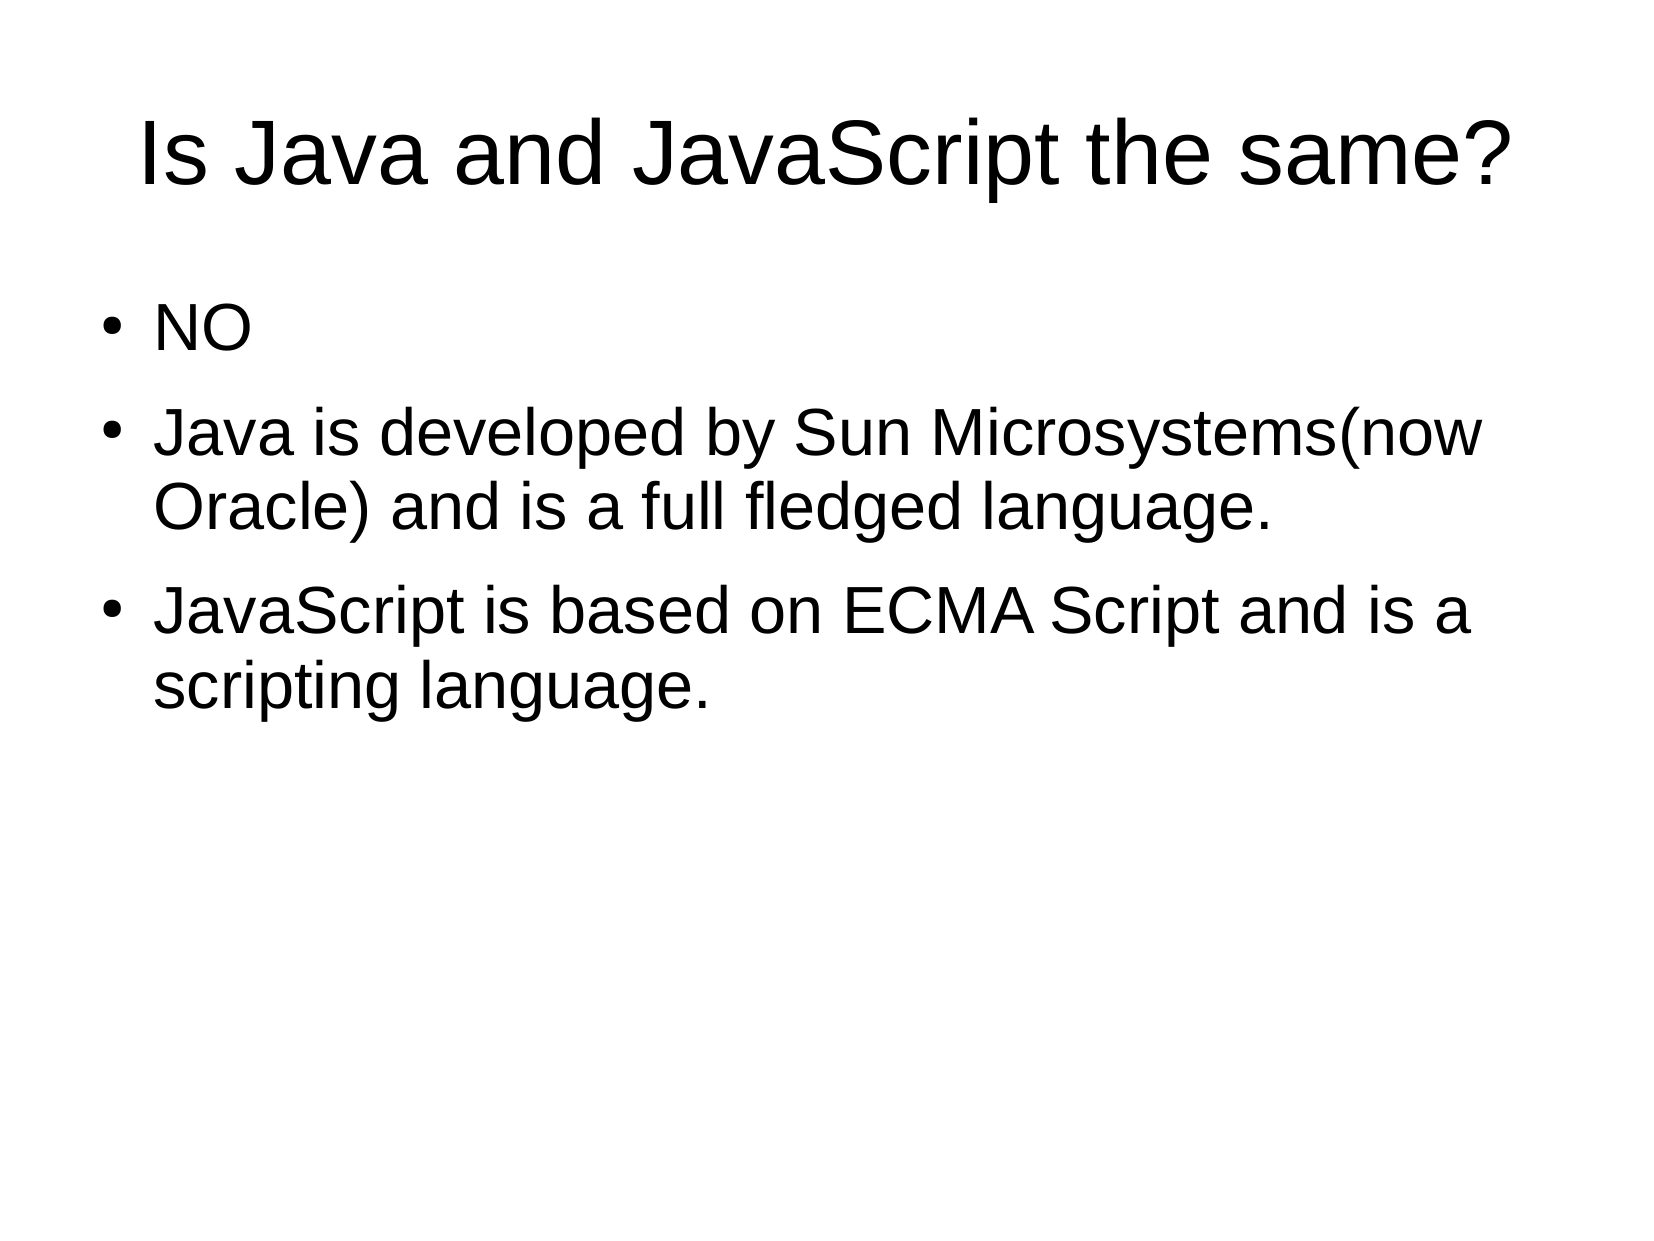

# Is Java and JavaScript the same?
NO
Java is developed by Sun Microsystems(now Oracle) and is a full fledged language.
JavaScript is based on ECMA Script and is a scripting language.